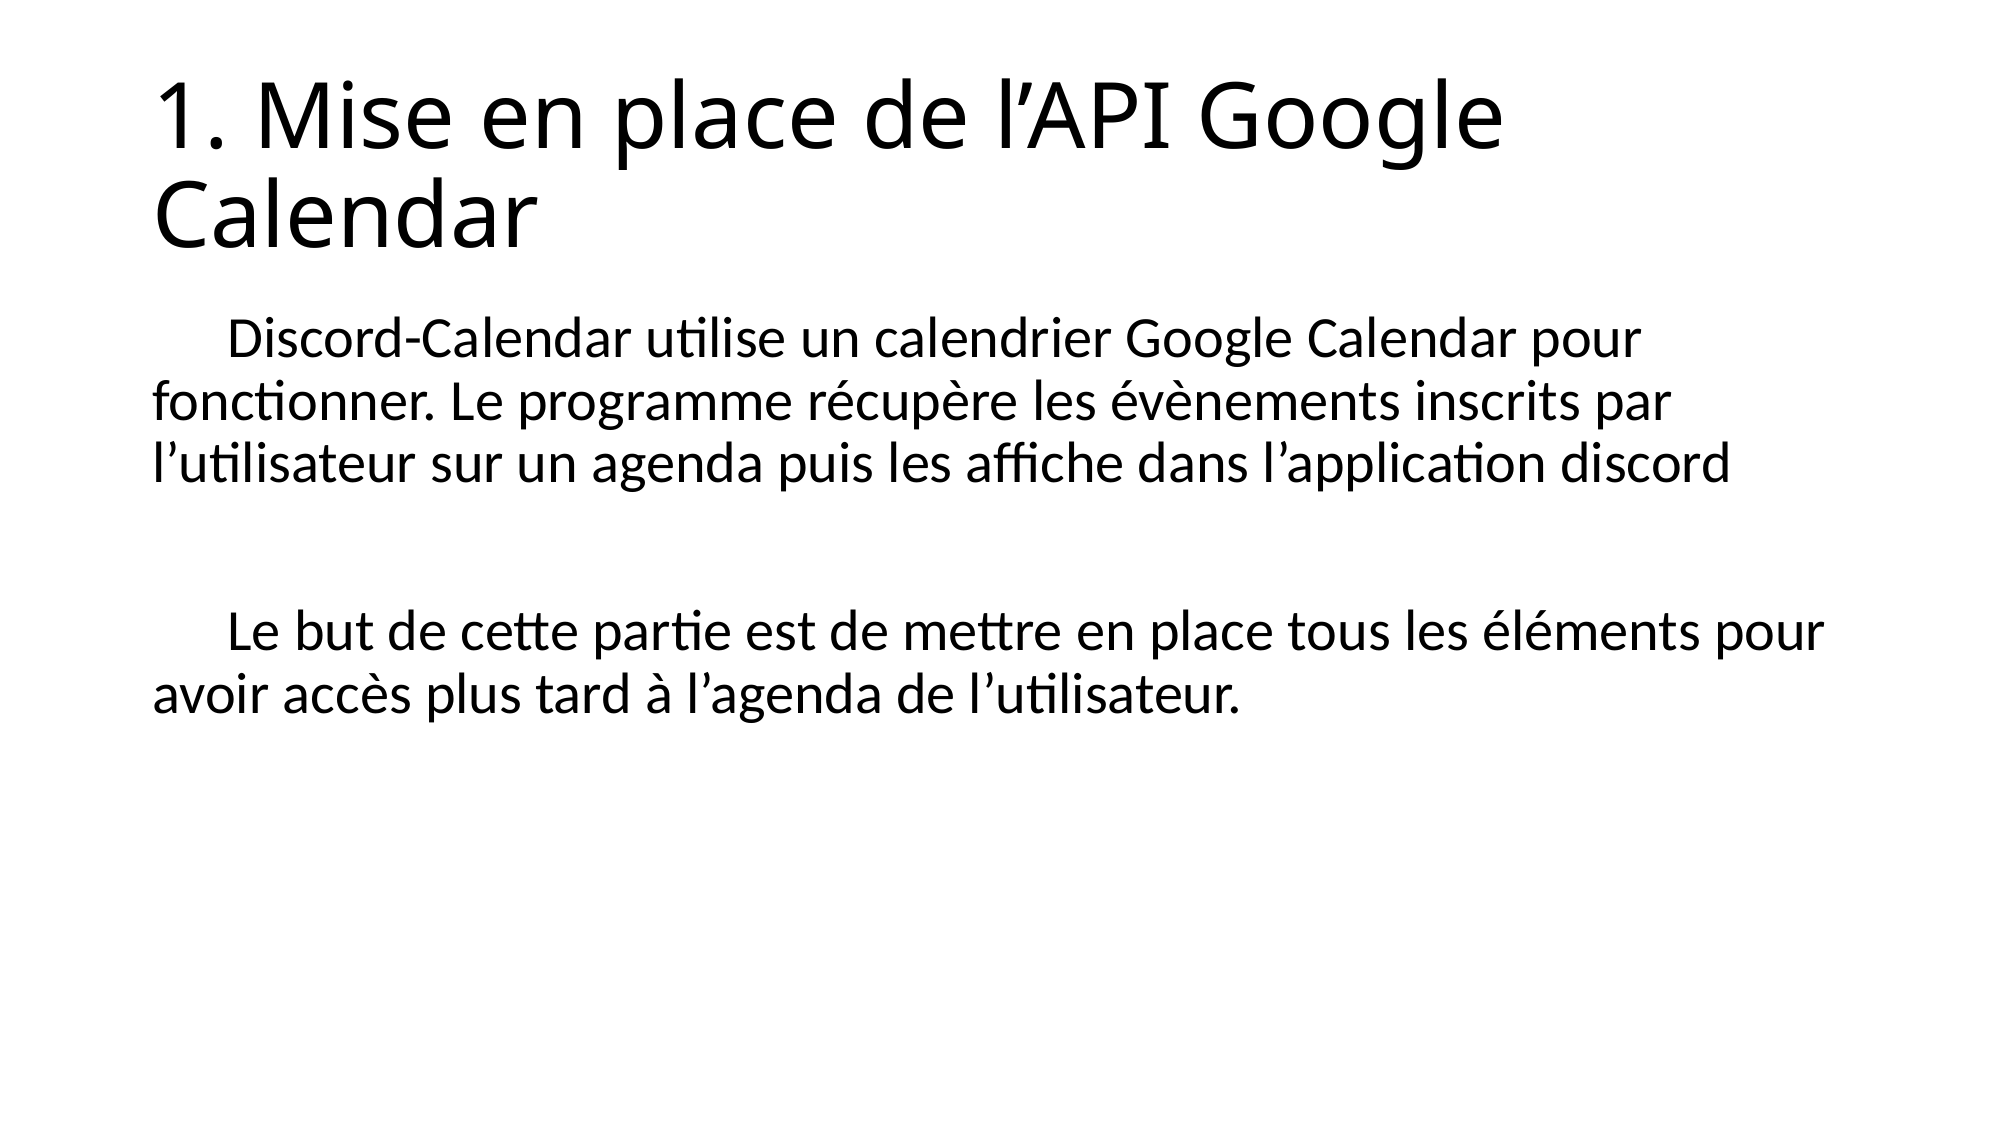

# 1. Mise en place de l’API Google Calendar
	Discord-Calendar utilise un calendrier Google Calendar pour fonctionner. Le programme récupère les évènements inscrits par l’utilisateur sur un agenda puis les affiche dans l’application discord
	Le but de cette partie est de mettre en place tous les éléments pour avoir accès plus tard à l’agenda de l’utilisateur.